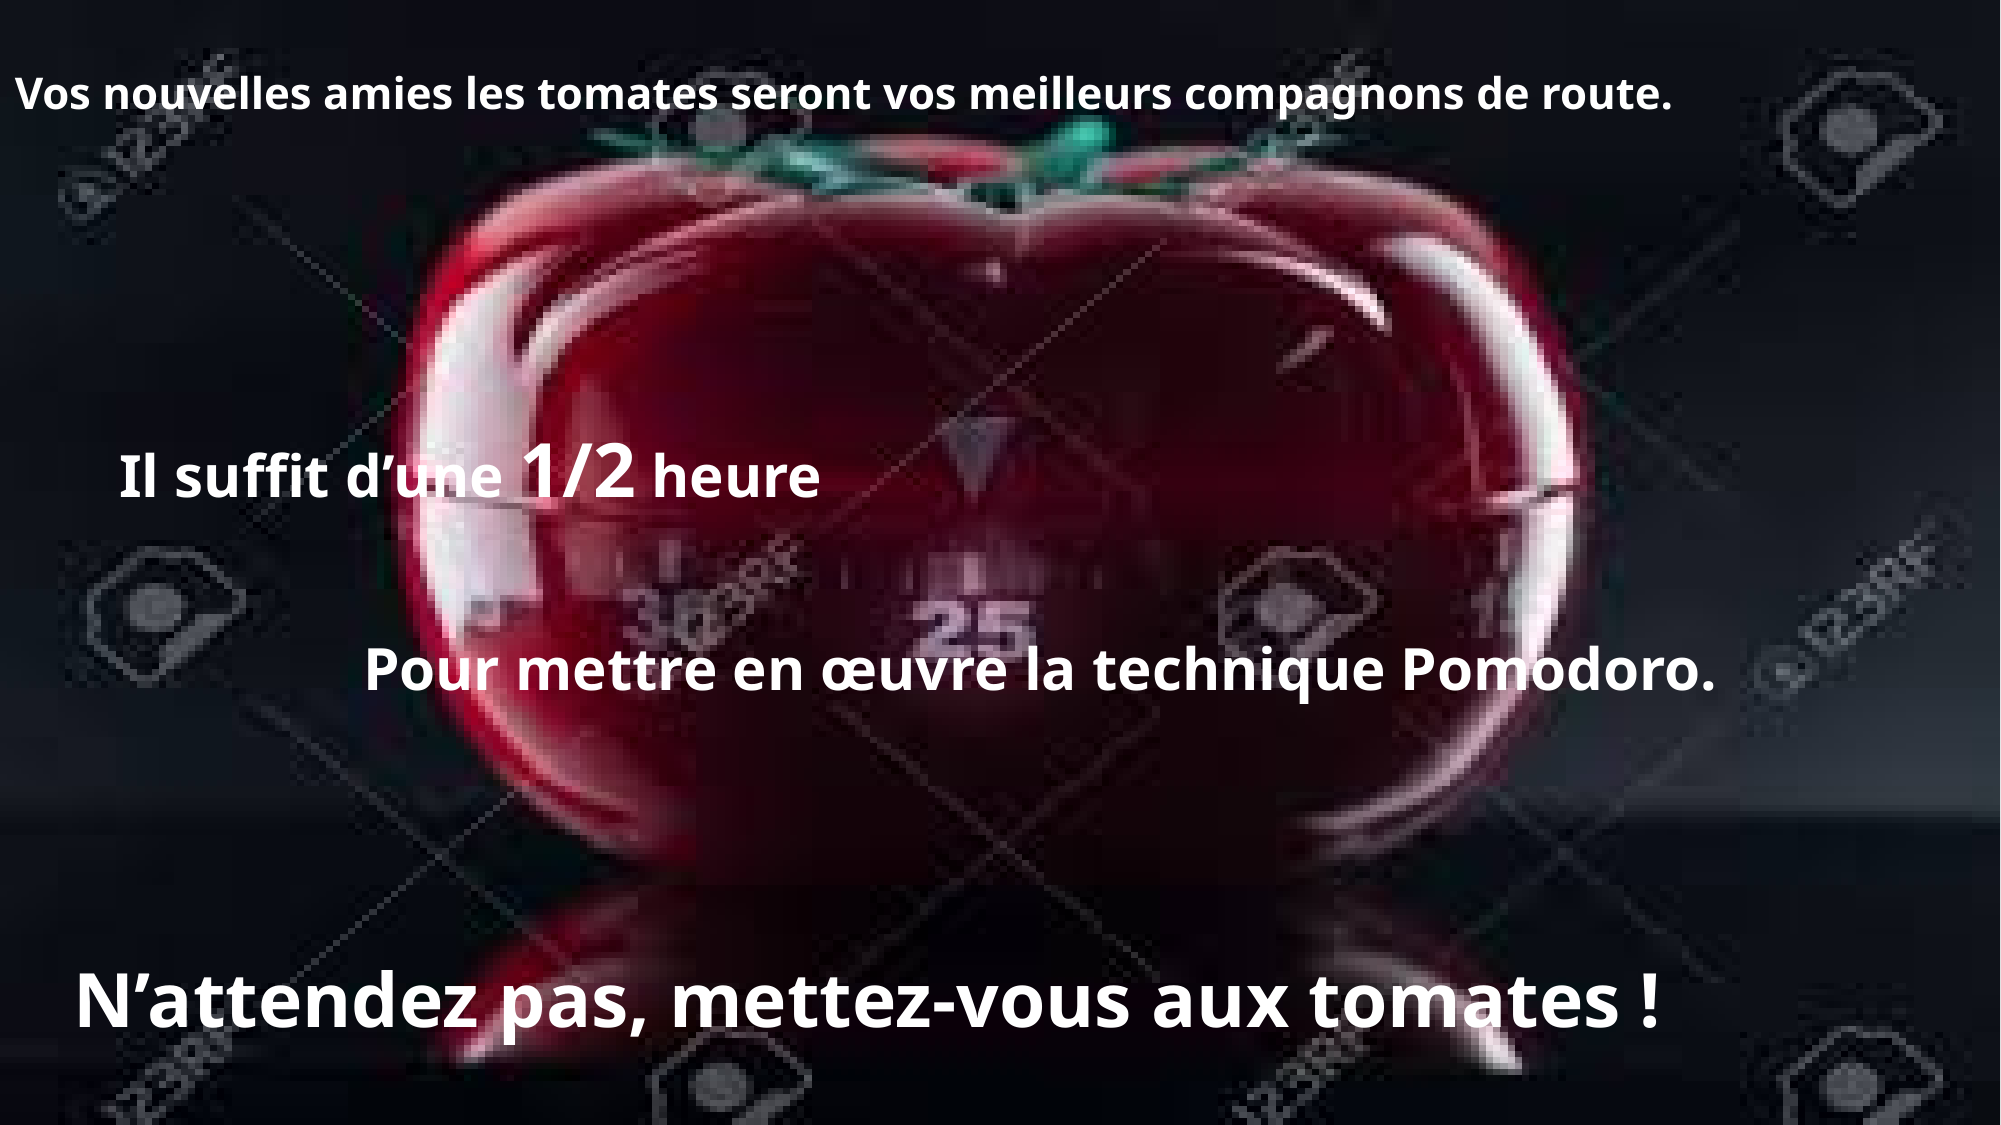

Vos nouvelles amies les tomates seront vos meilleurs compagnons de route.
Il suffit d’une 1/2 heure
 Pour mettre en œuvre la technique Pomodoro.
N’attendez pas, mettez-vous aux tomates !